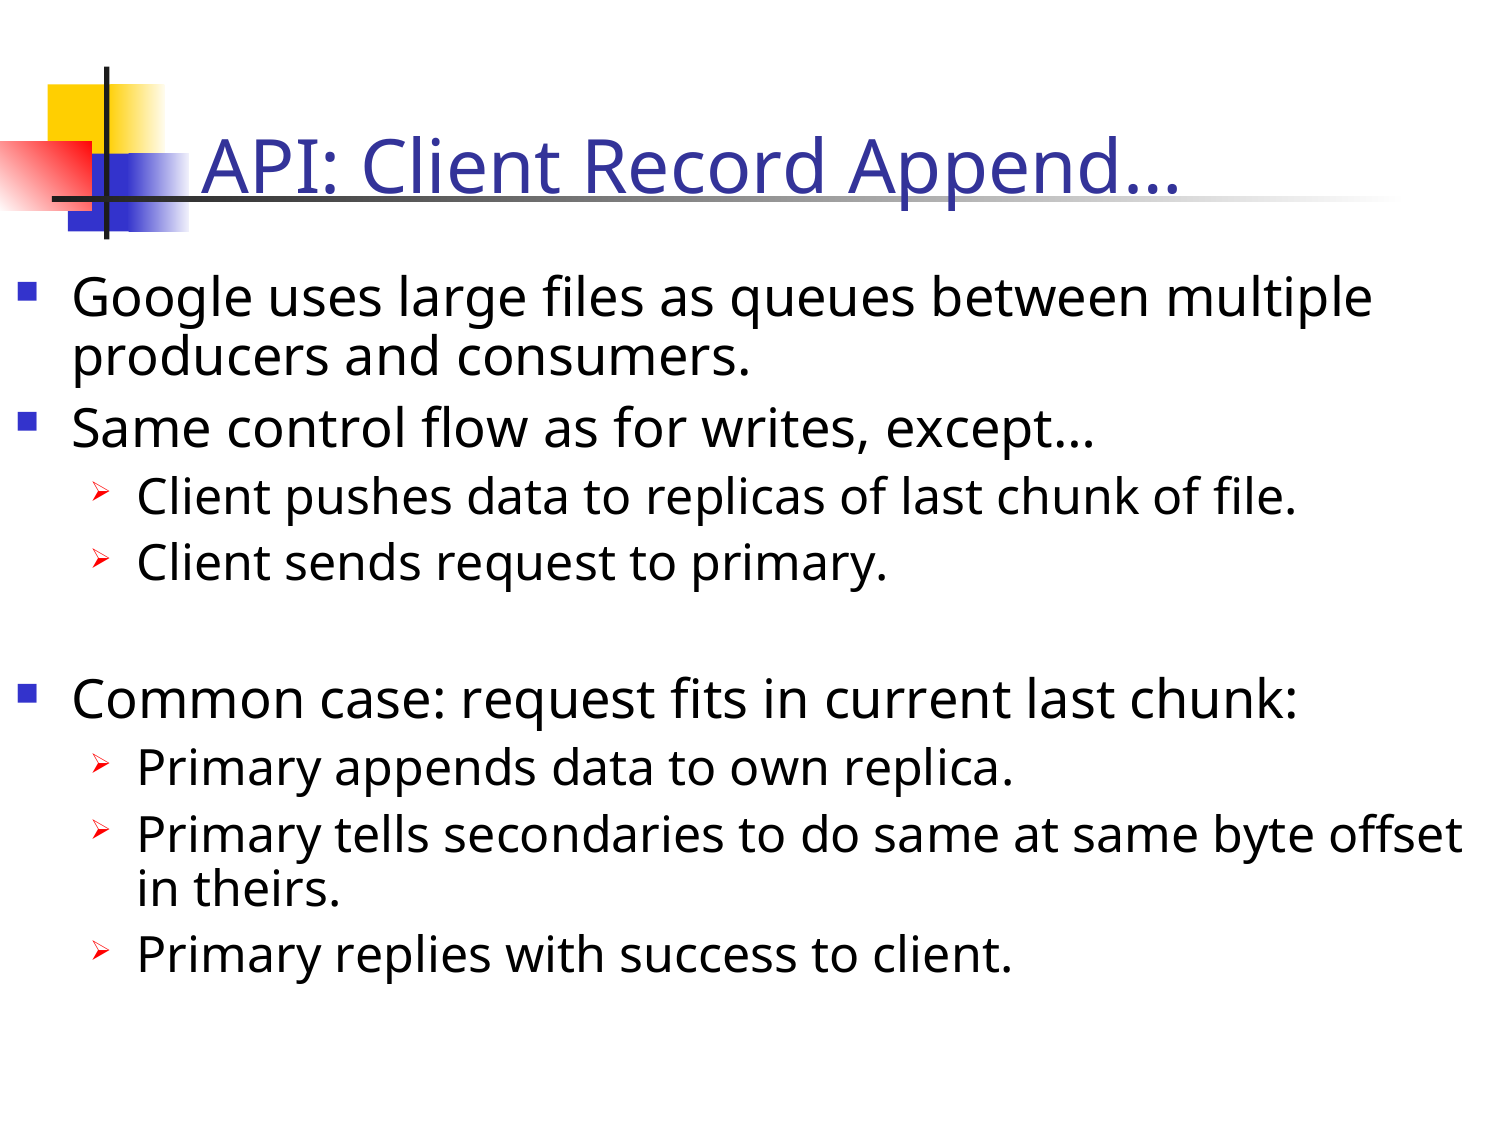

API: Client Record Append…
Google uses large files as queues between multiple producers and consumers.
Same control flow as for writes, except…
Client pushes data to replicas of last chunk of file.
Client sends request to primary.
Common case: request fits in current last chunk:
Primary appends data to own replica.
Primary tells secondaries to do same at same byte offset in theirs.
Primary replies with success to client.